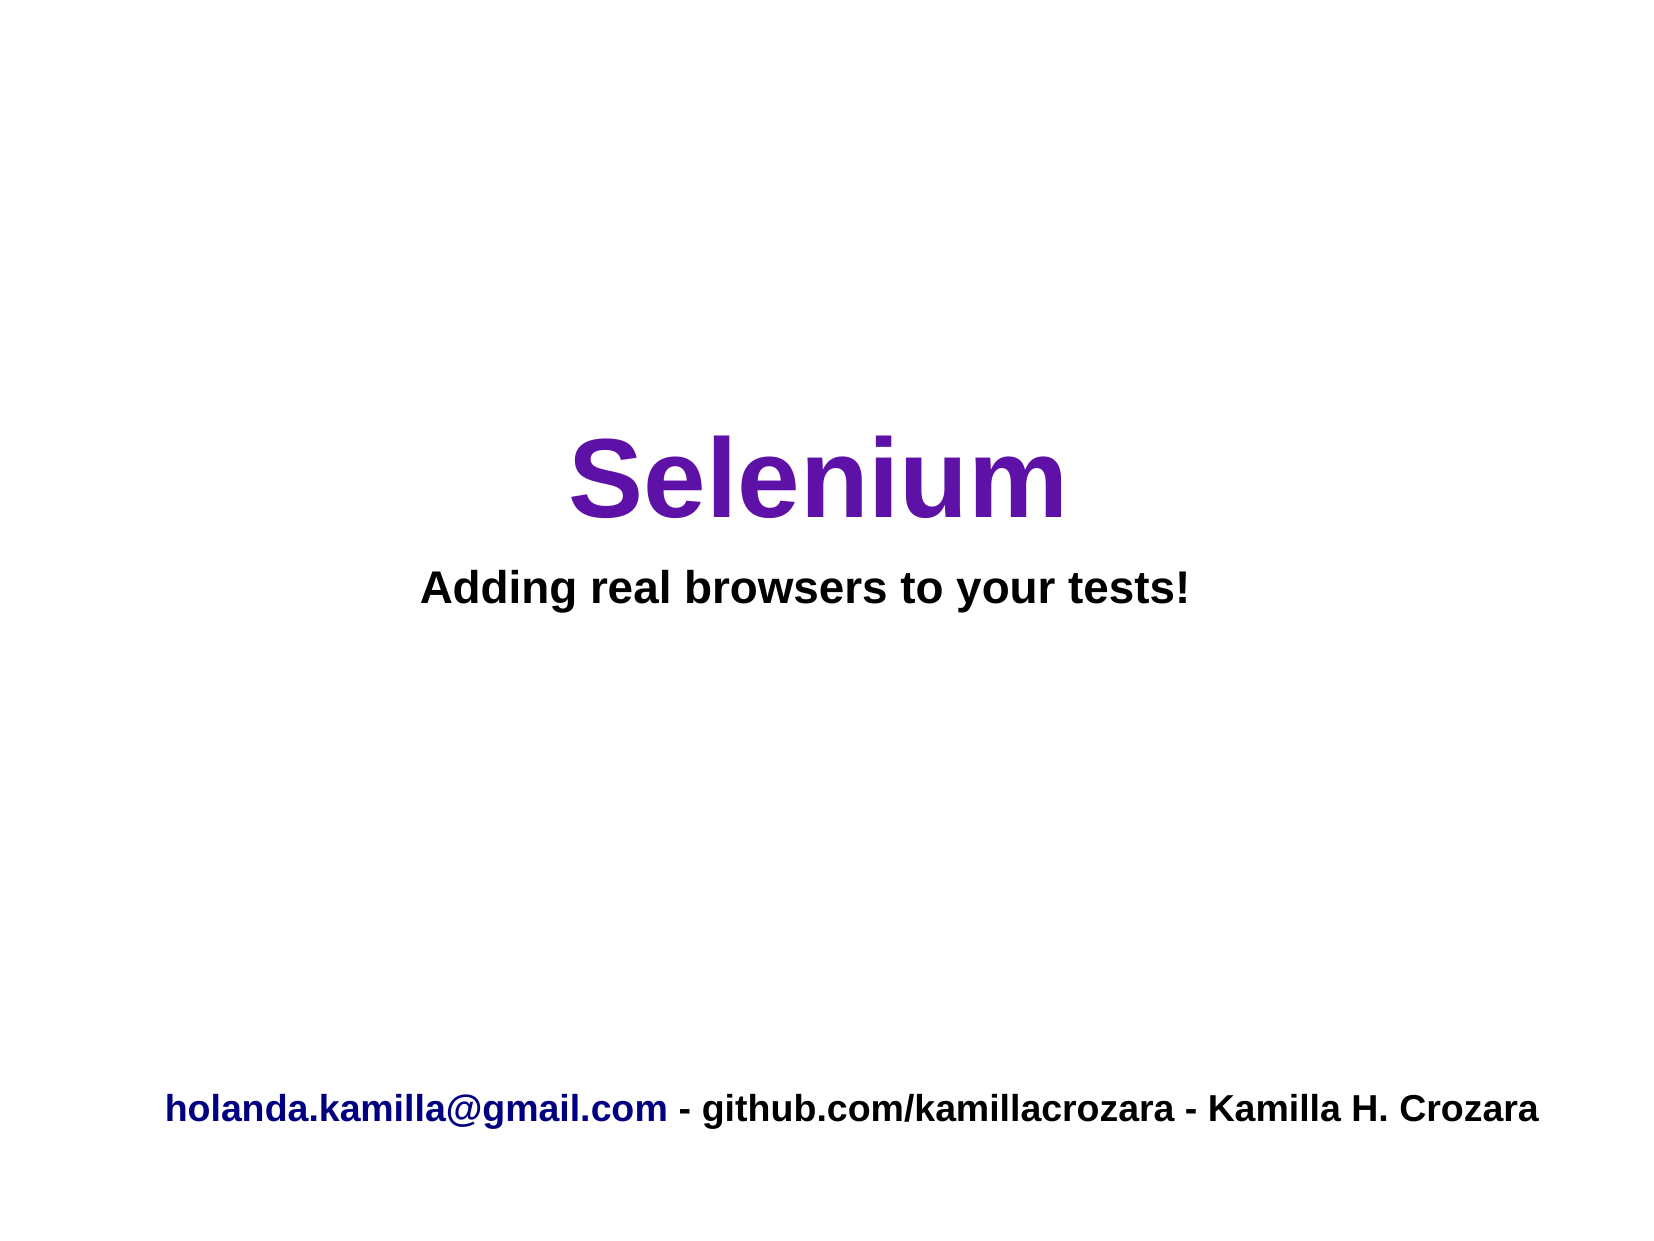

# Selenium
Adding real browsers to your tests!
holanda.kamilla@gmail.com - github.com/kamillacrozara - Kamilla H. Crozara